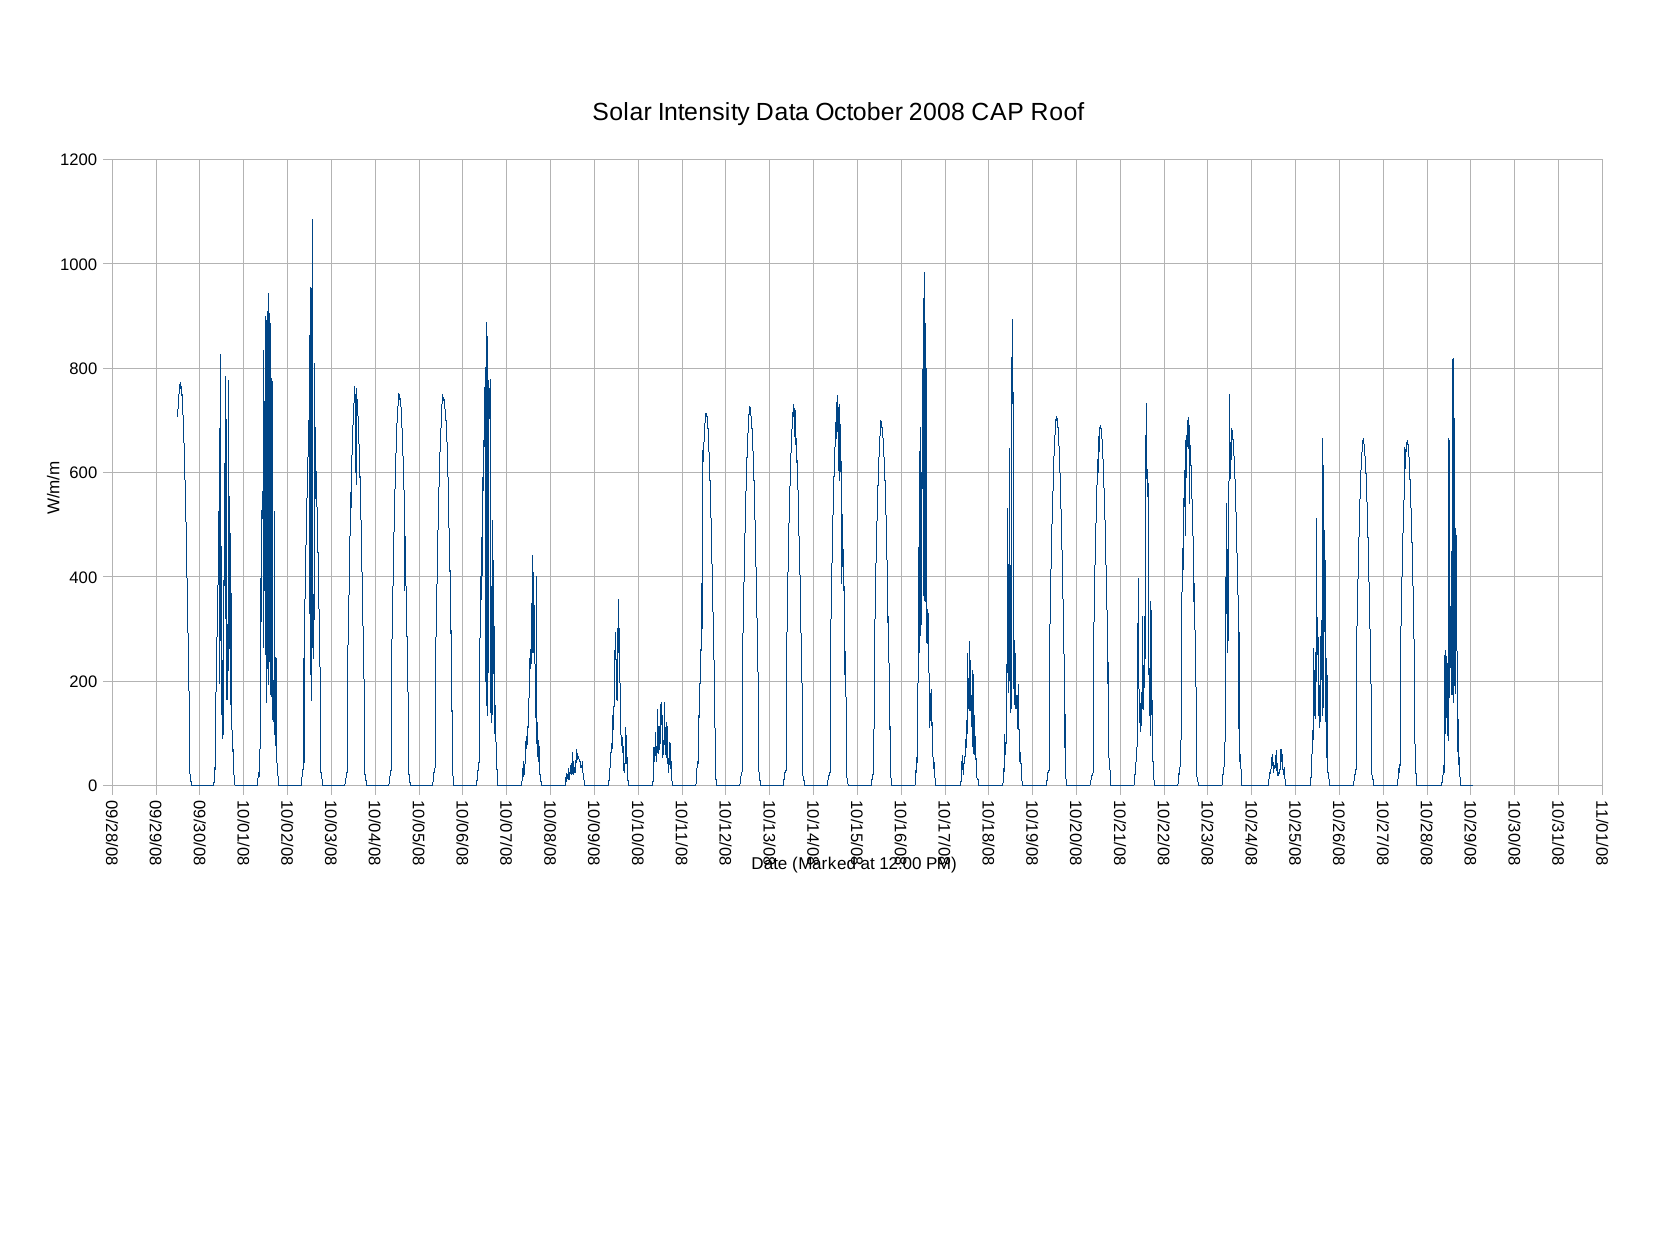

### Chart: Solar Intensity Data October 2008 CAP Roof
| Category | tempO |
|---|---|